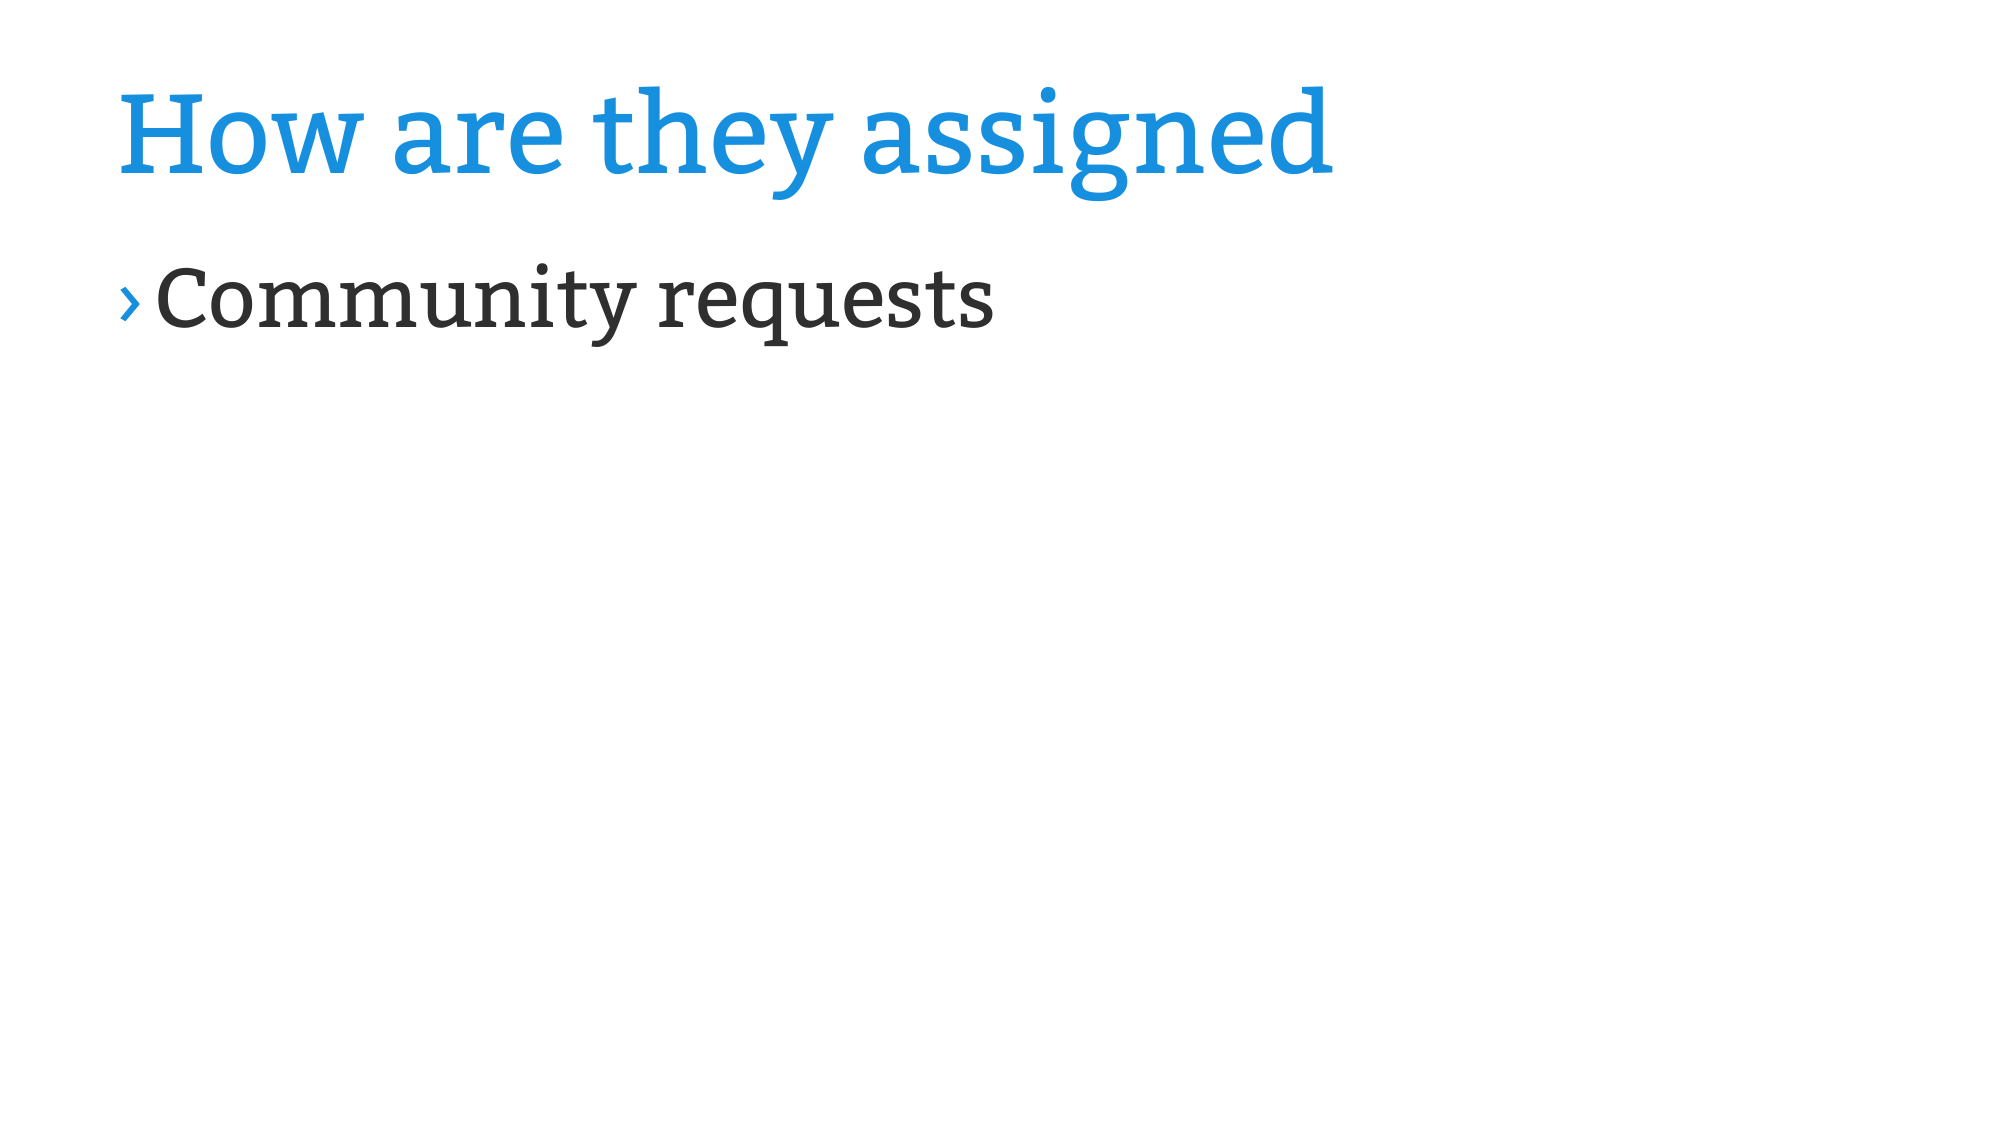

# How are they assigned
Community requests